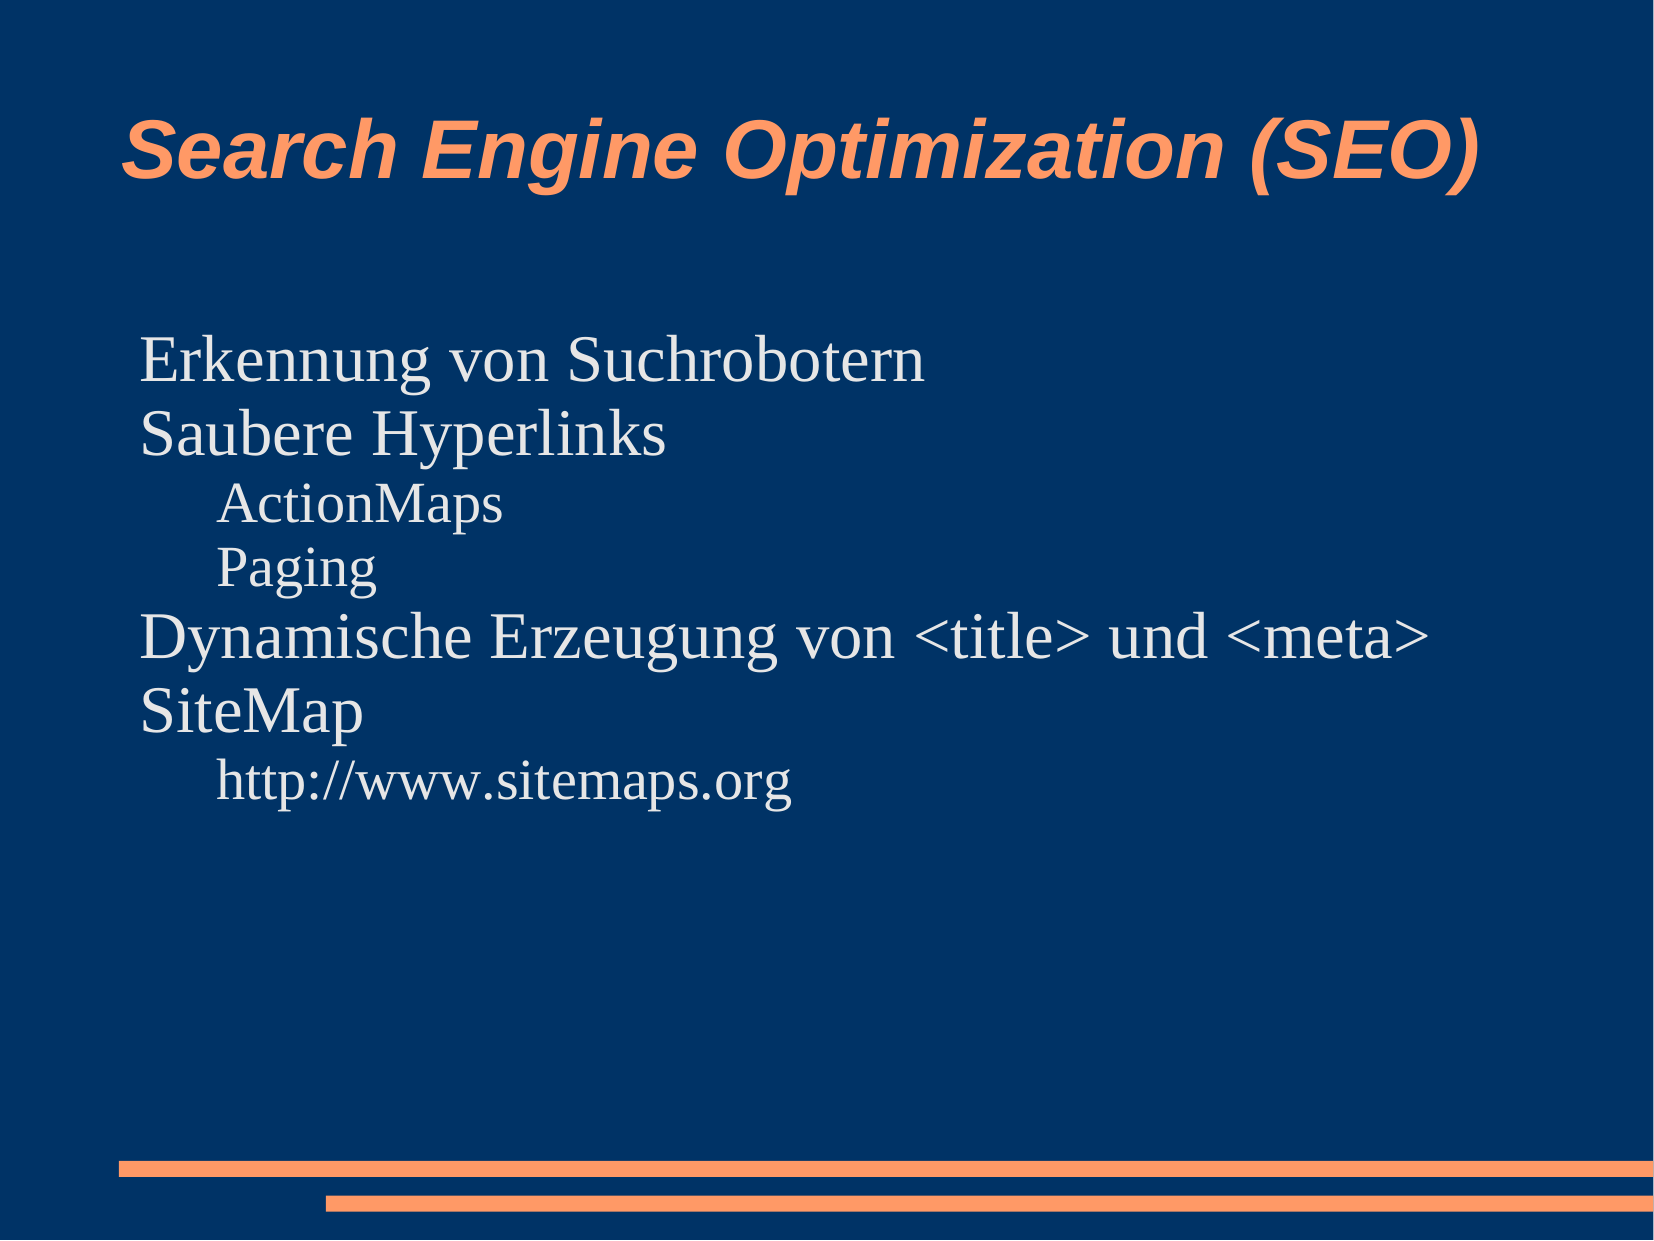

# Search Engine Optimization (SEO)
Erkennung von Suchrobotern
Saubere Hyperlinks
ActionMaps
Paging
Dynamische Erzeugung von <title> und <meta>
SiteMap
http://www.sitemaps.org